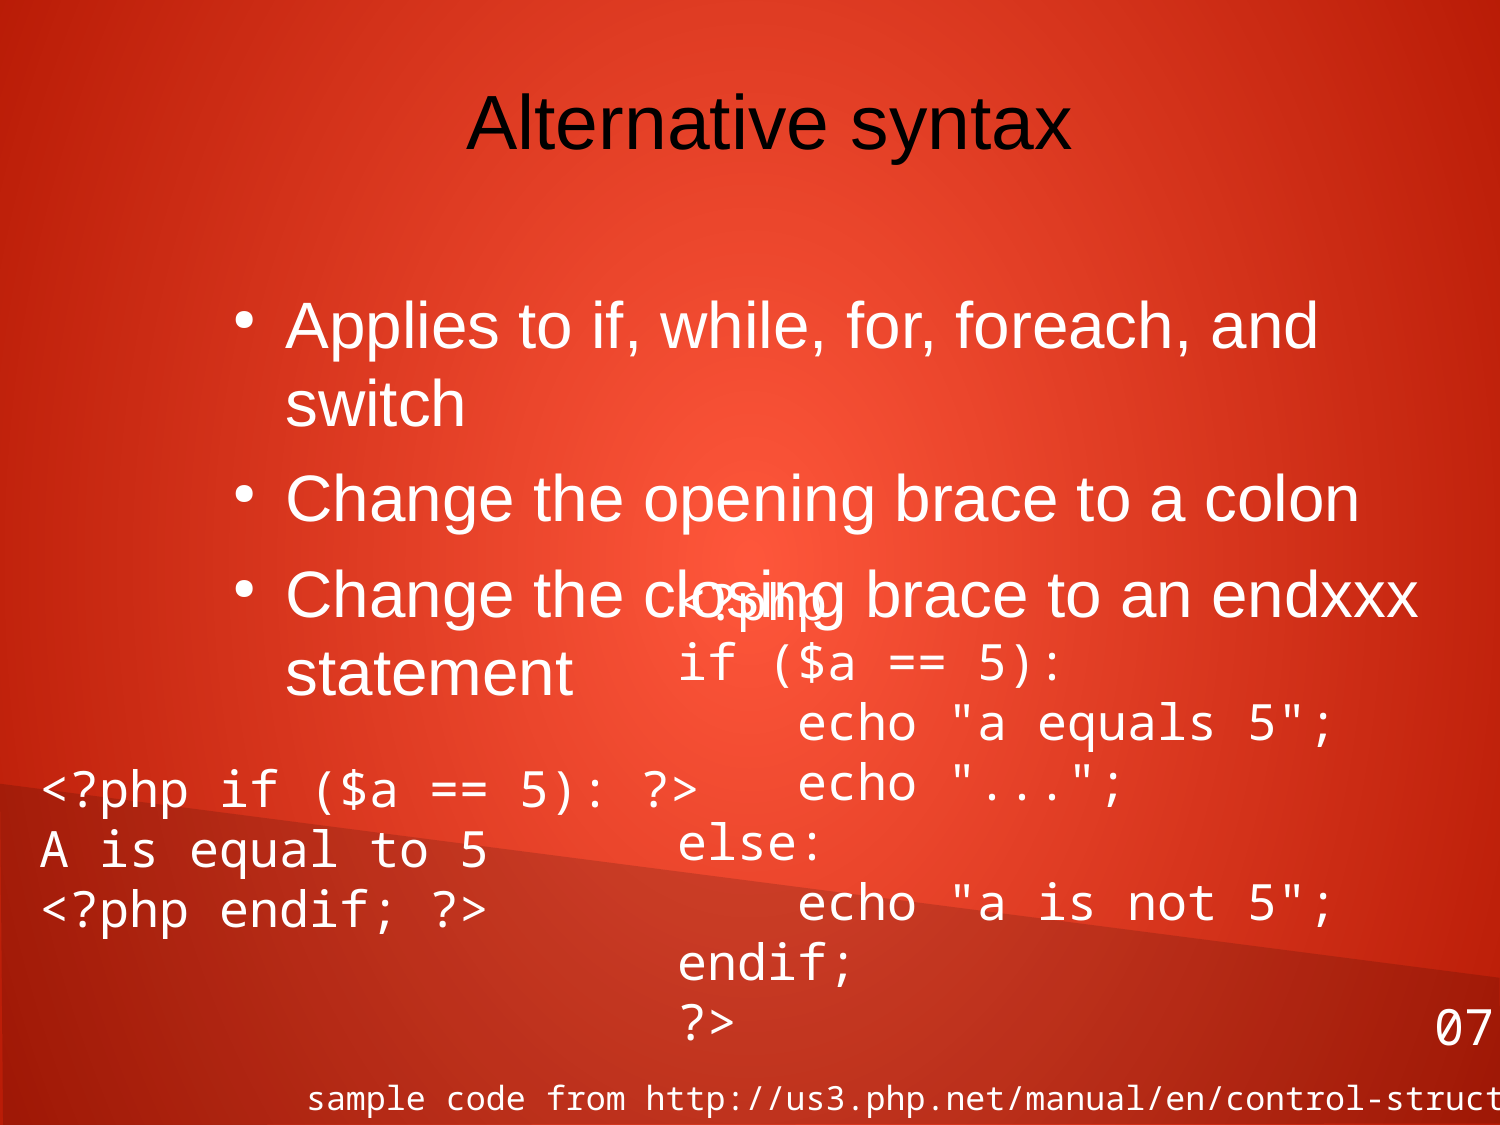

# Alternative syntax
Applies to if, while, for, foreach, and switch
Change the opening brace to a colon
Change the closing brace to an endxxx statement
<?php
if ($a == 5):
 echo "a equals 5";
 echo "...";
else:
 echo "a is not 5";
endif;
?>
<?php if ($a == 5): ?>
A is equal to 5
<?php endif; ?>
07
sample code from http://us3.php.net/manual/en/control-structures.alternative-syntax.php